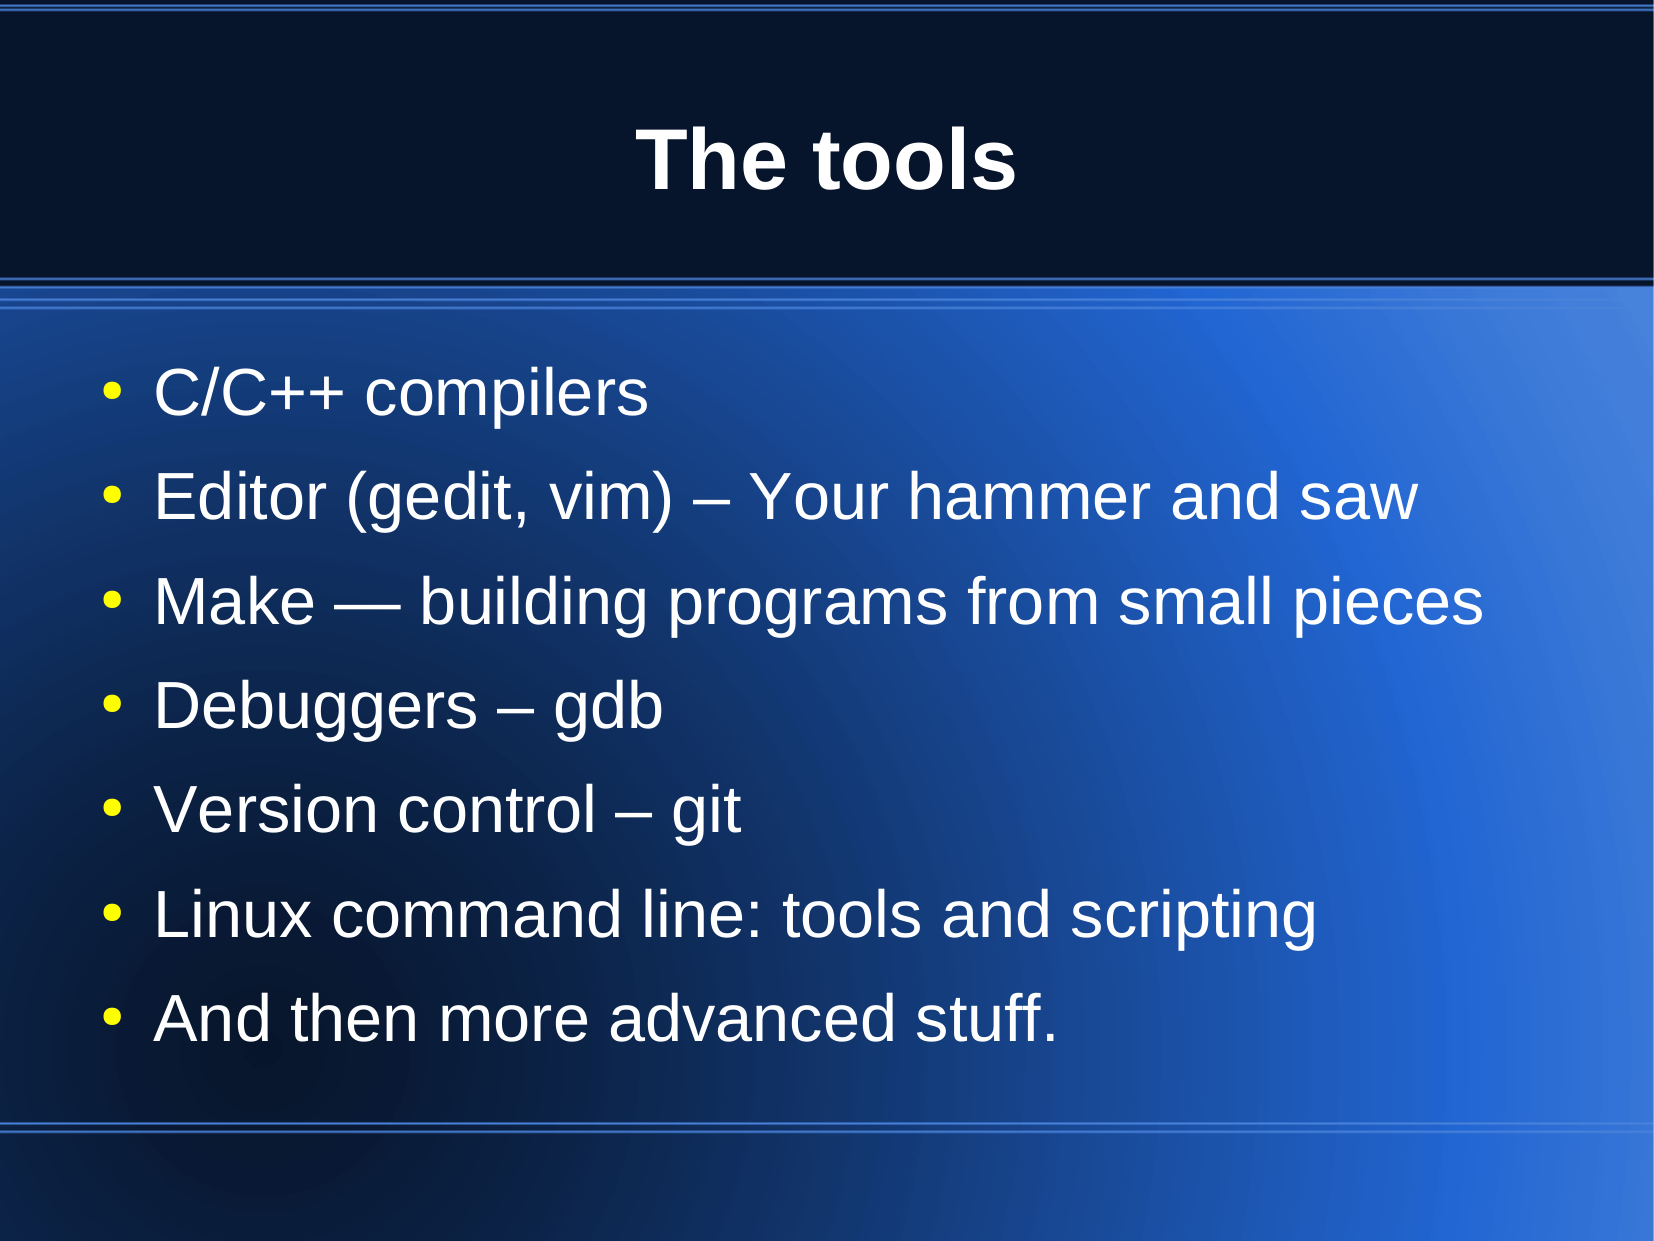

# The tools
C/C++ compilers
Editor (gedit, vim) – Your hammer and saw
Make — building programs from small pieces
Debuggers – gdb
Version control – git
Linux command line: tools and scripting
And then more advanced stuff.